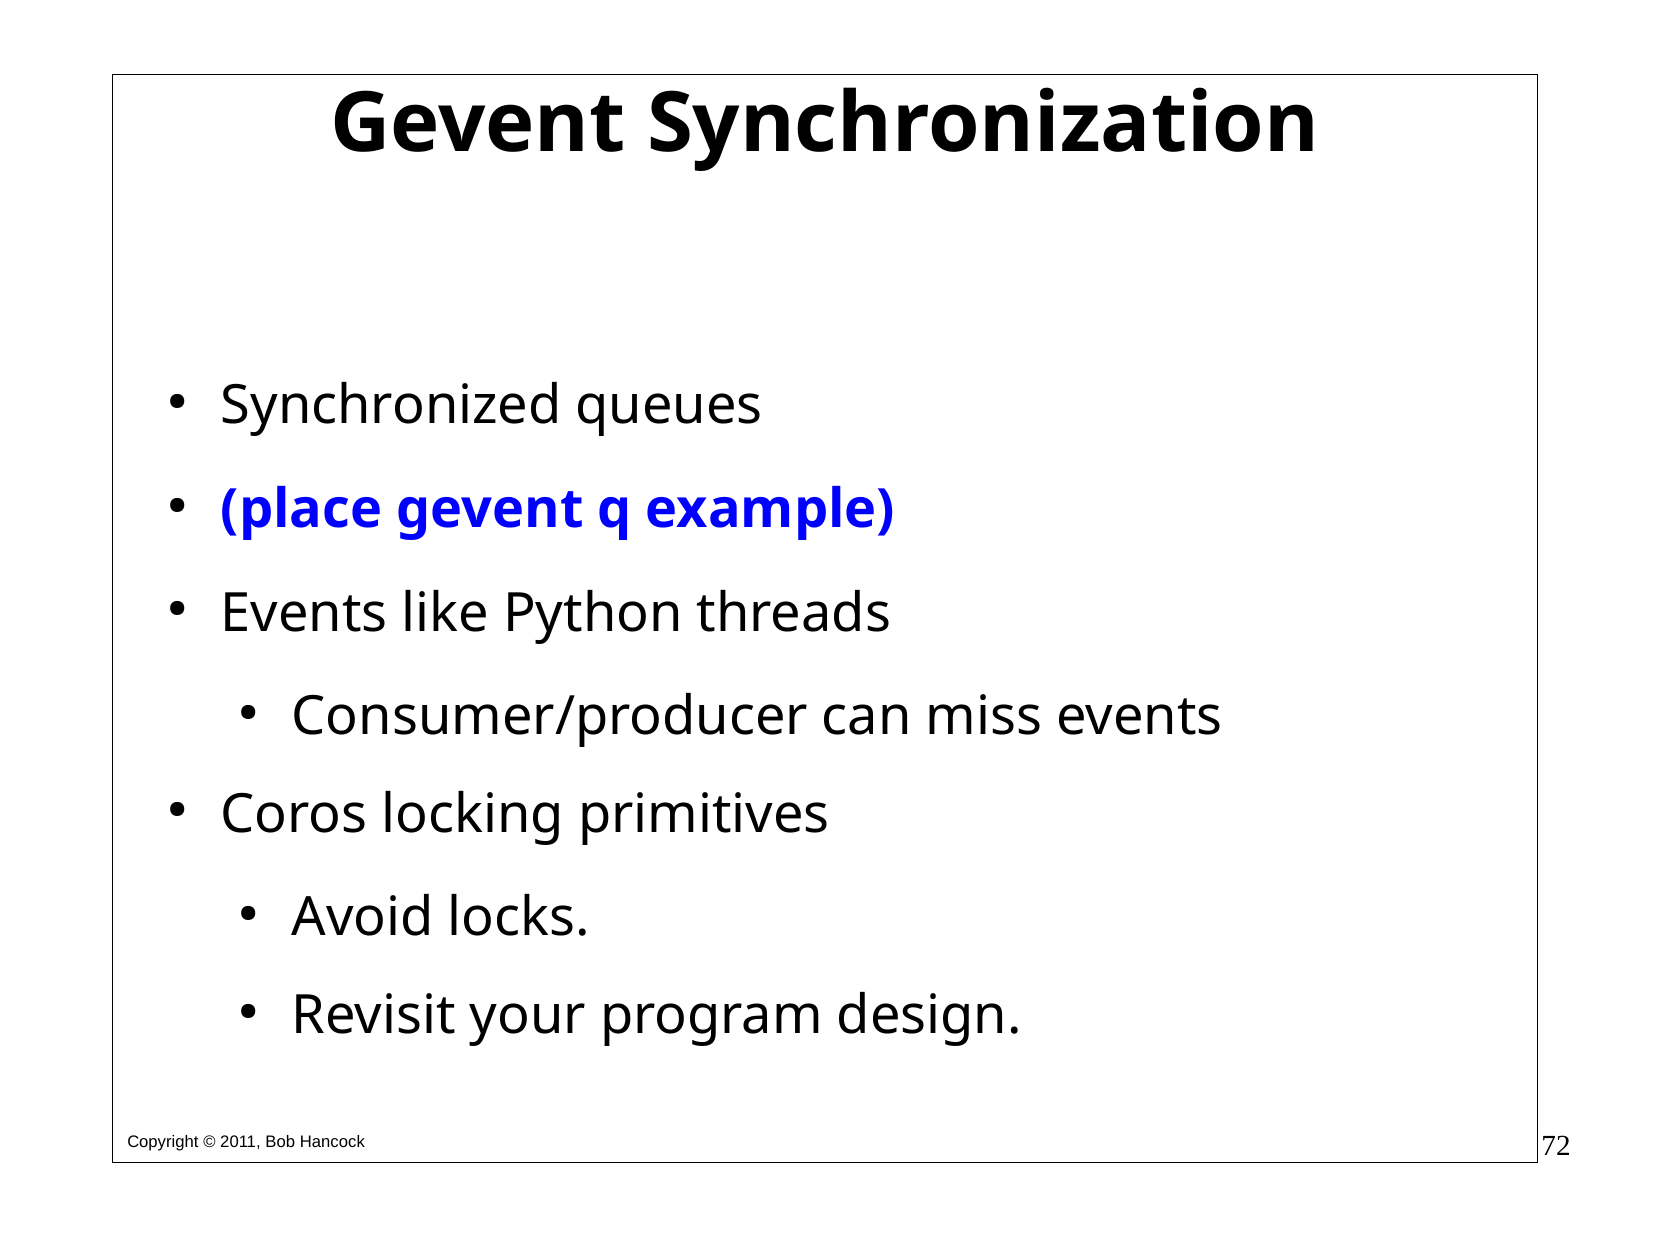

# Gevent Synchronization
Synchronized queues
(place gevent q example)
Events like Python threads
Consumer/producer can miss events
Coros locking primitives
Avoid locks.
Revisit your program design.
Copyright © 2011, Bob Hancock
72